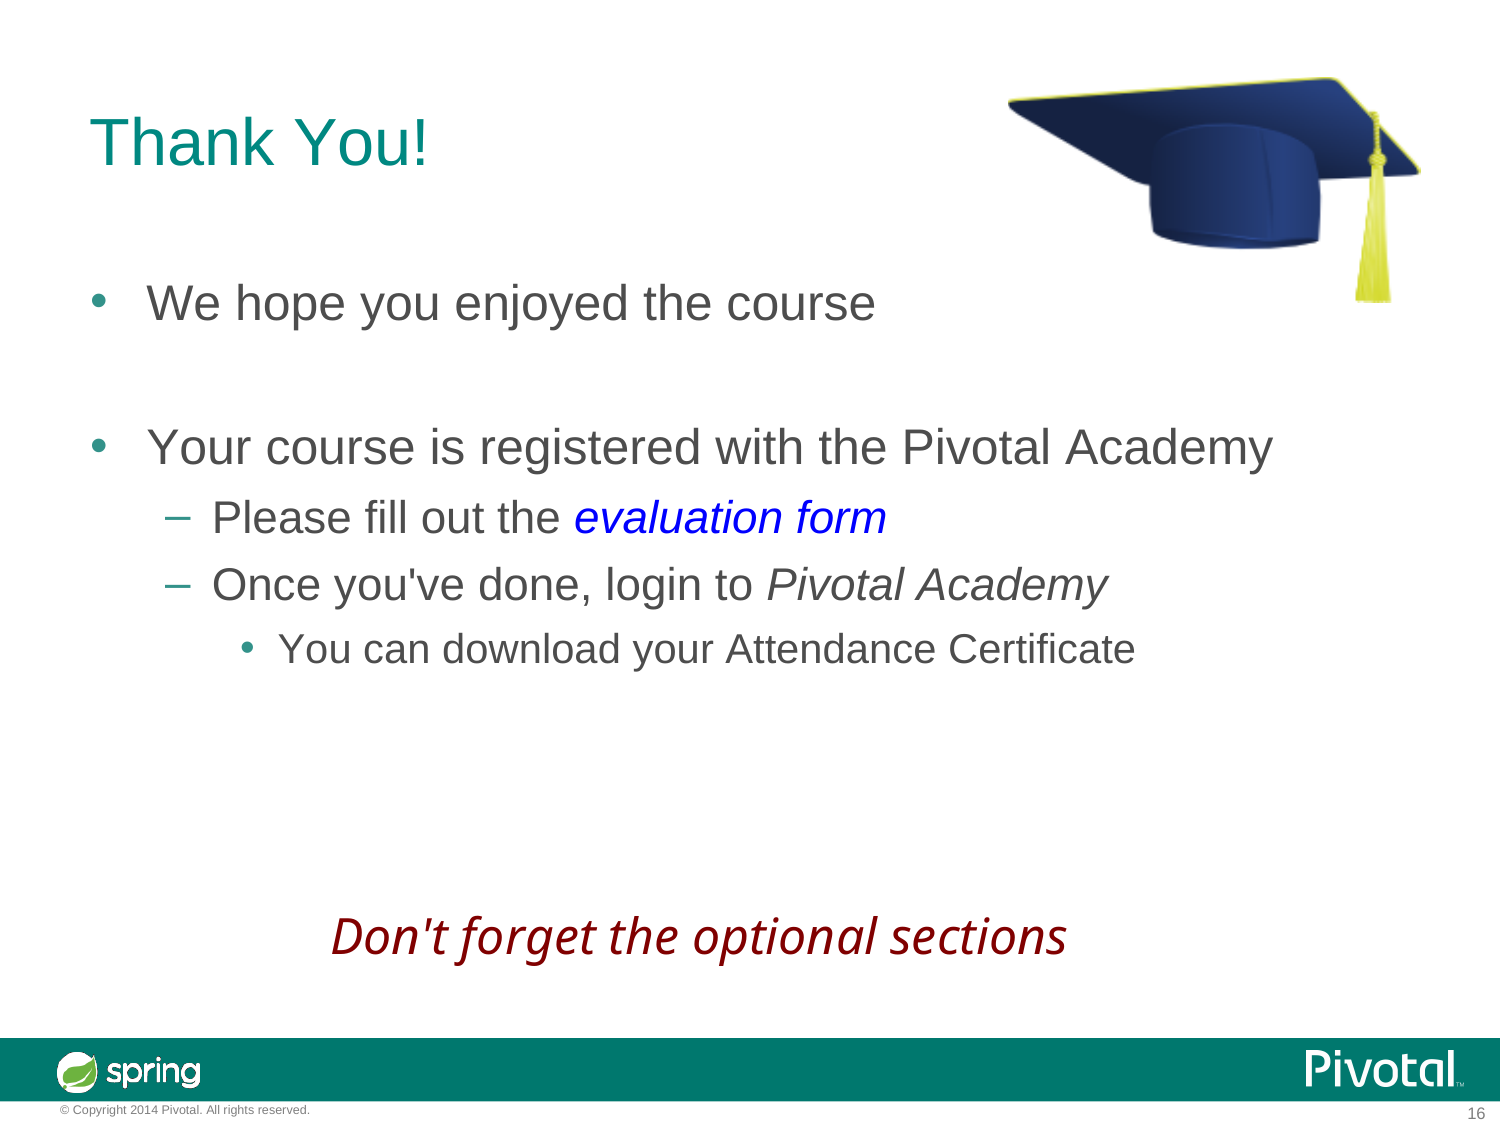

# Thank You!
We hope you enjoyed the course
Your course is registered with the Pivotal Academy
Please fill out the evaluation form
Once you've done, login to Pivotal Academy
You can download your Attendance Certificate
Don't forget the optional sections